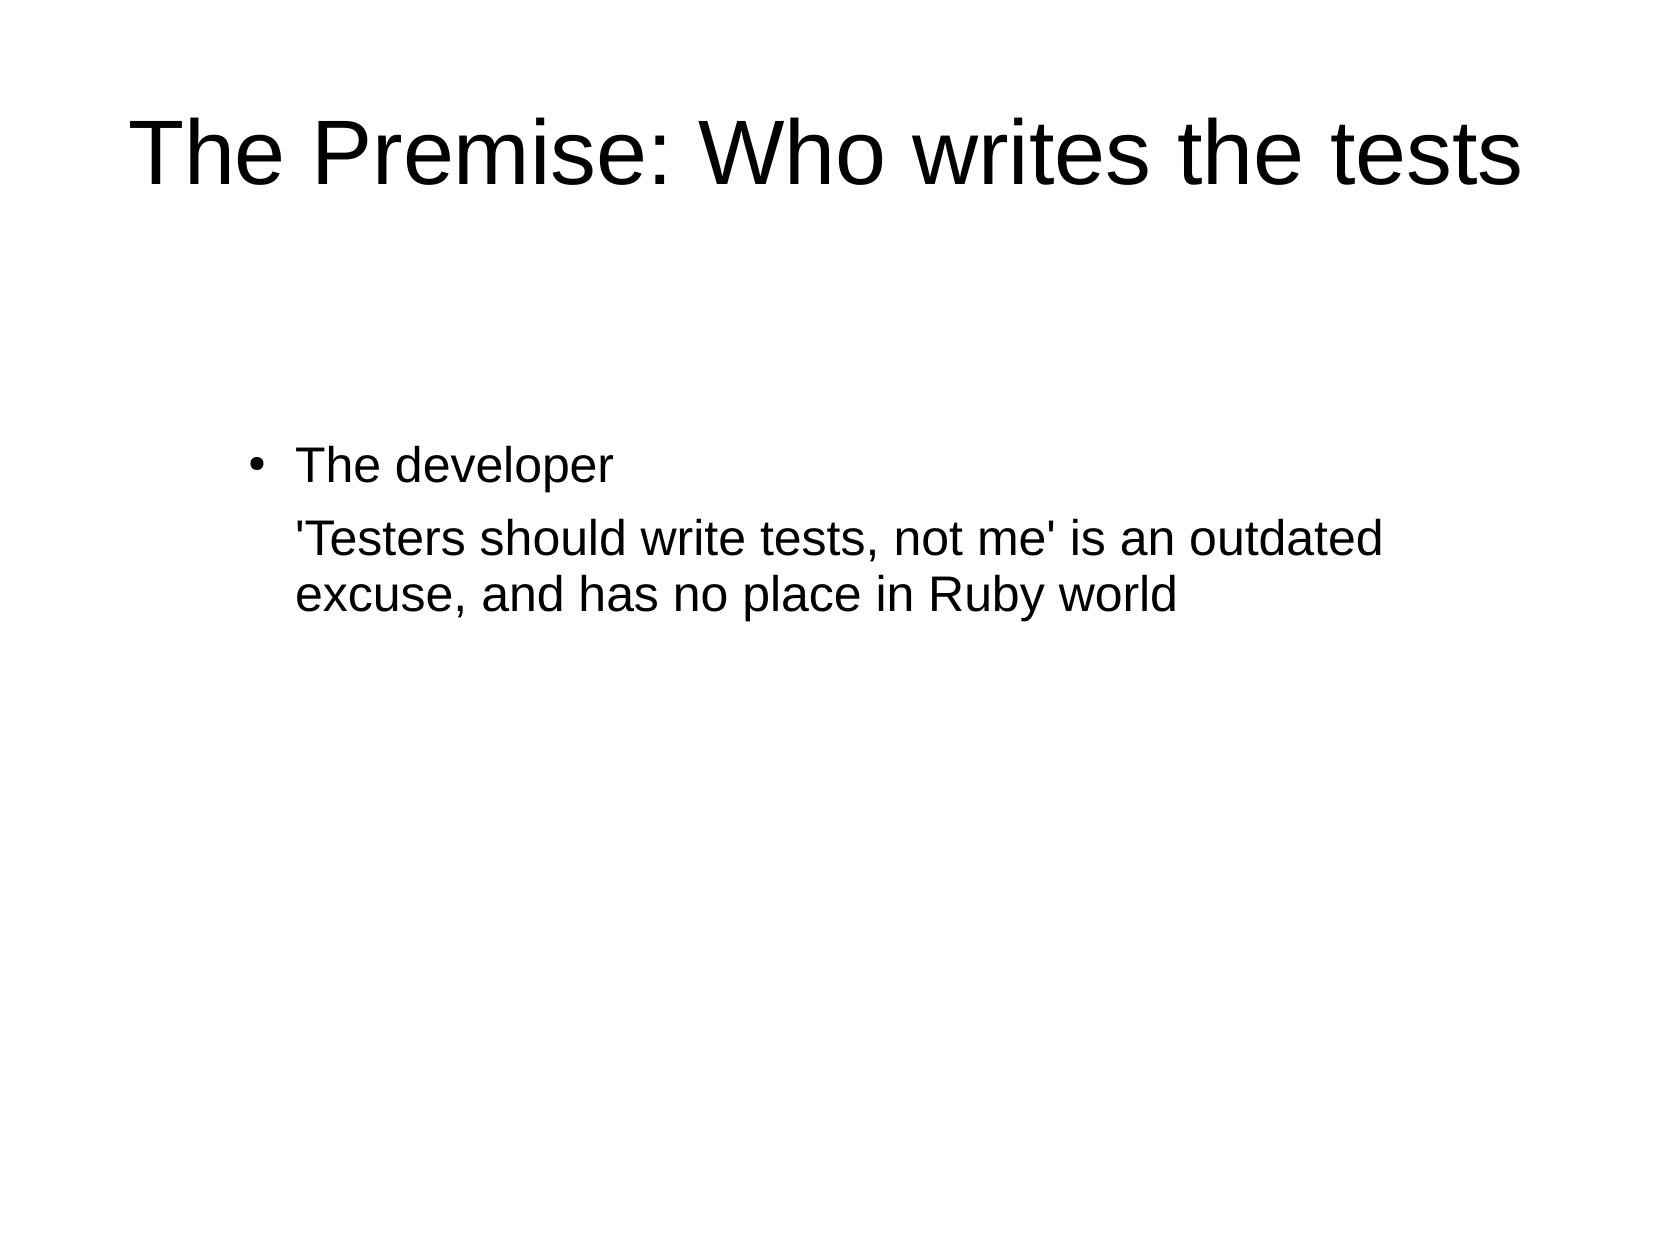

# The Premise: Who writes the tests
The developer
'Testers should write tests, not me' is an outdated excuse, and has no place in Ruby world